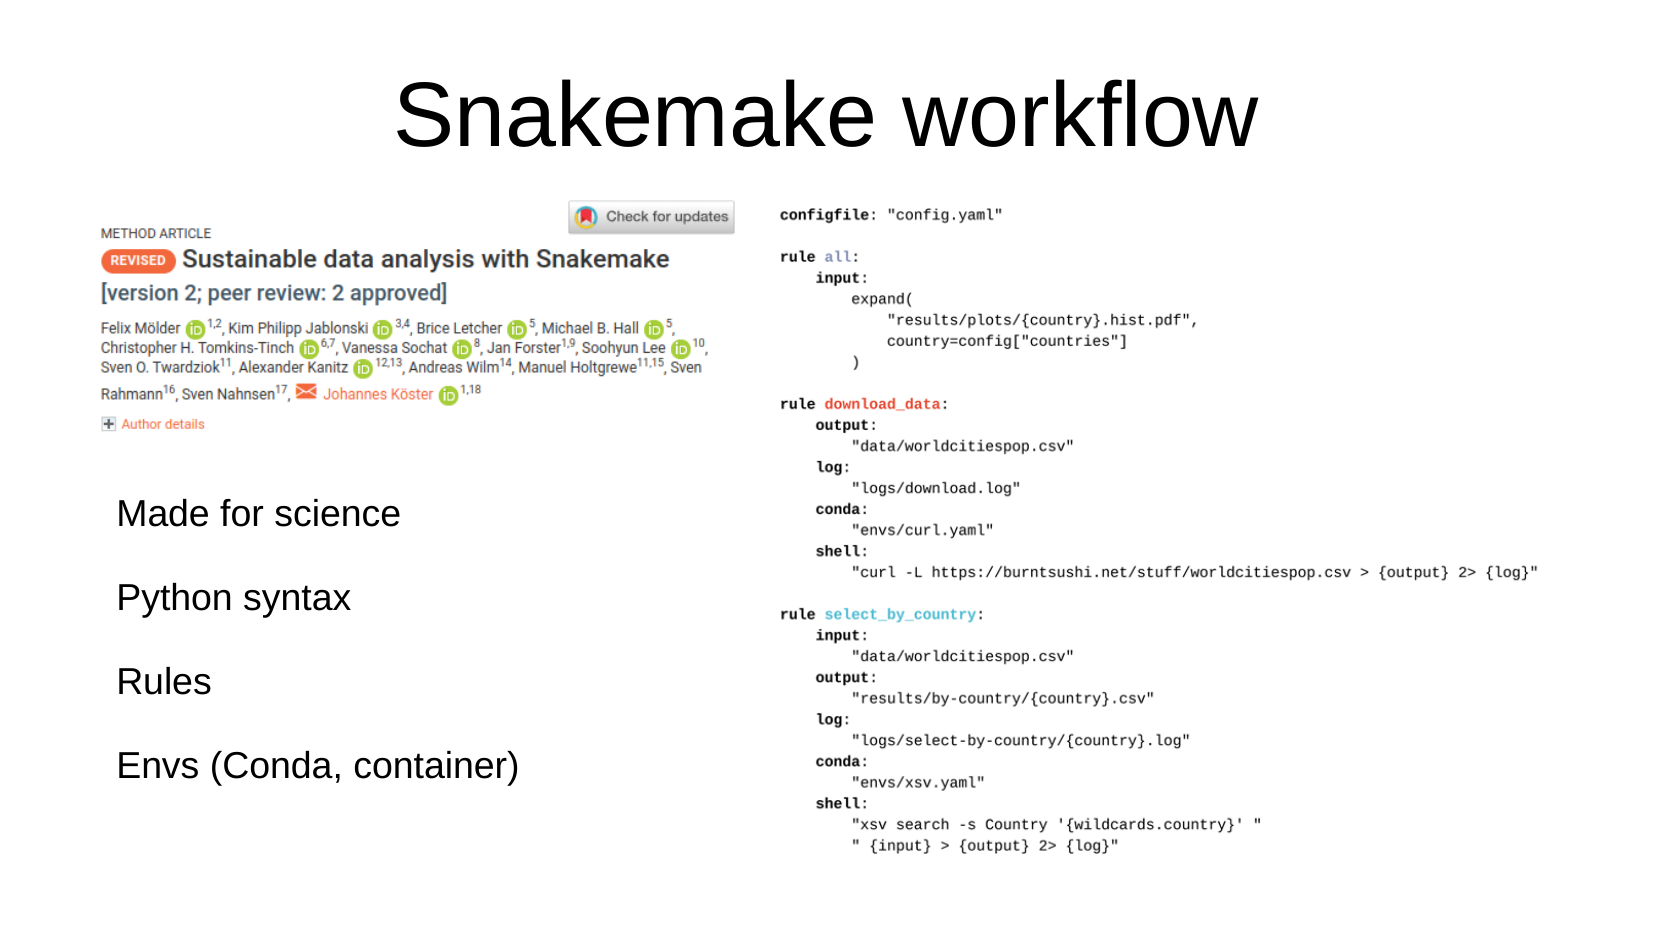

# Snakemake workflow
Made for science
Python syntax
Rules
Envs (Conda, container)